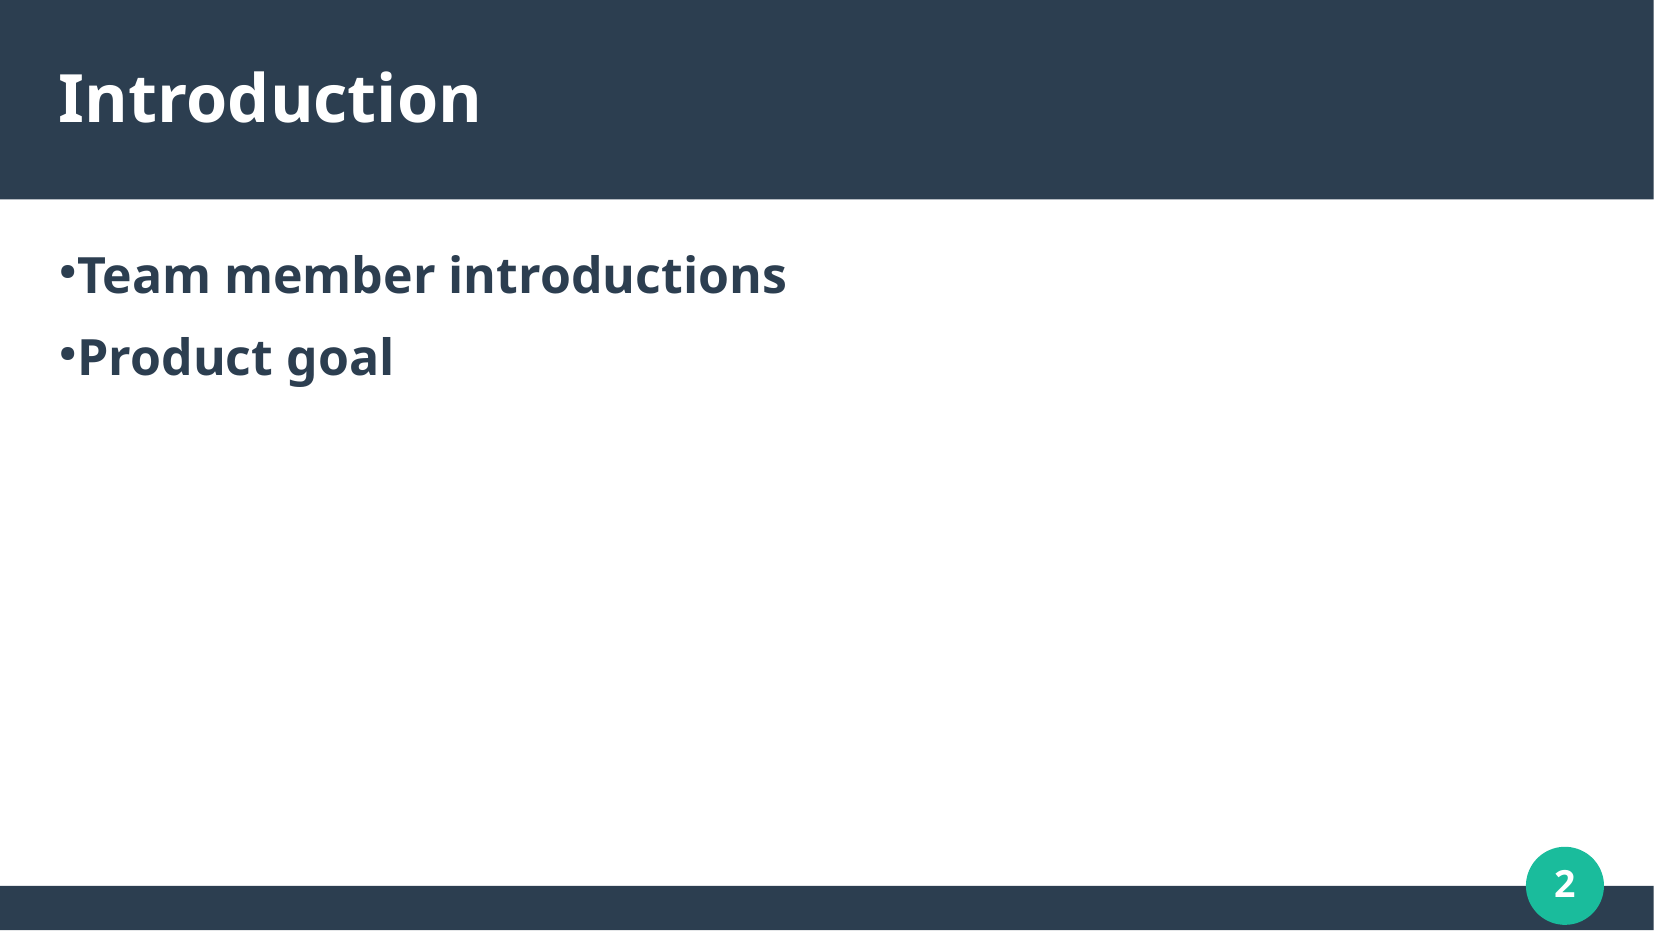

# Introduction
Team member introductions
Product goal